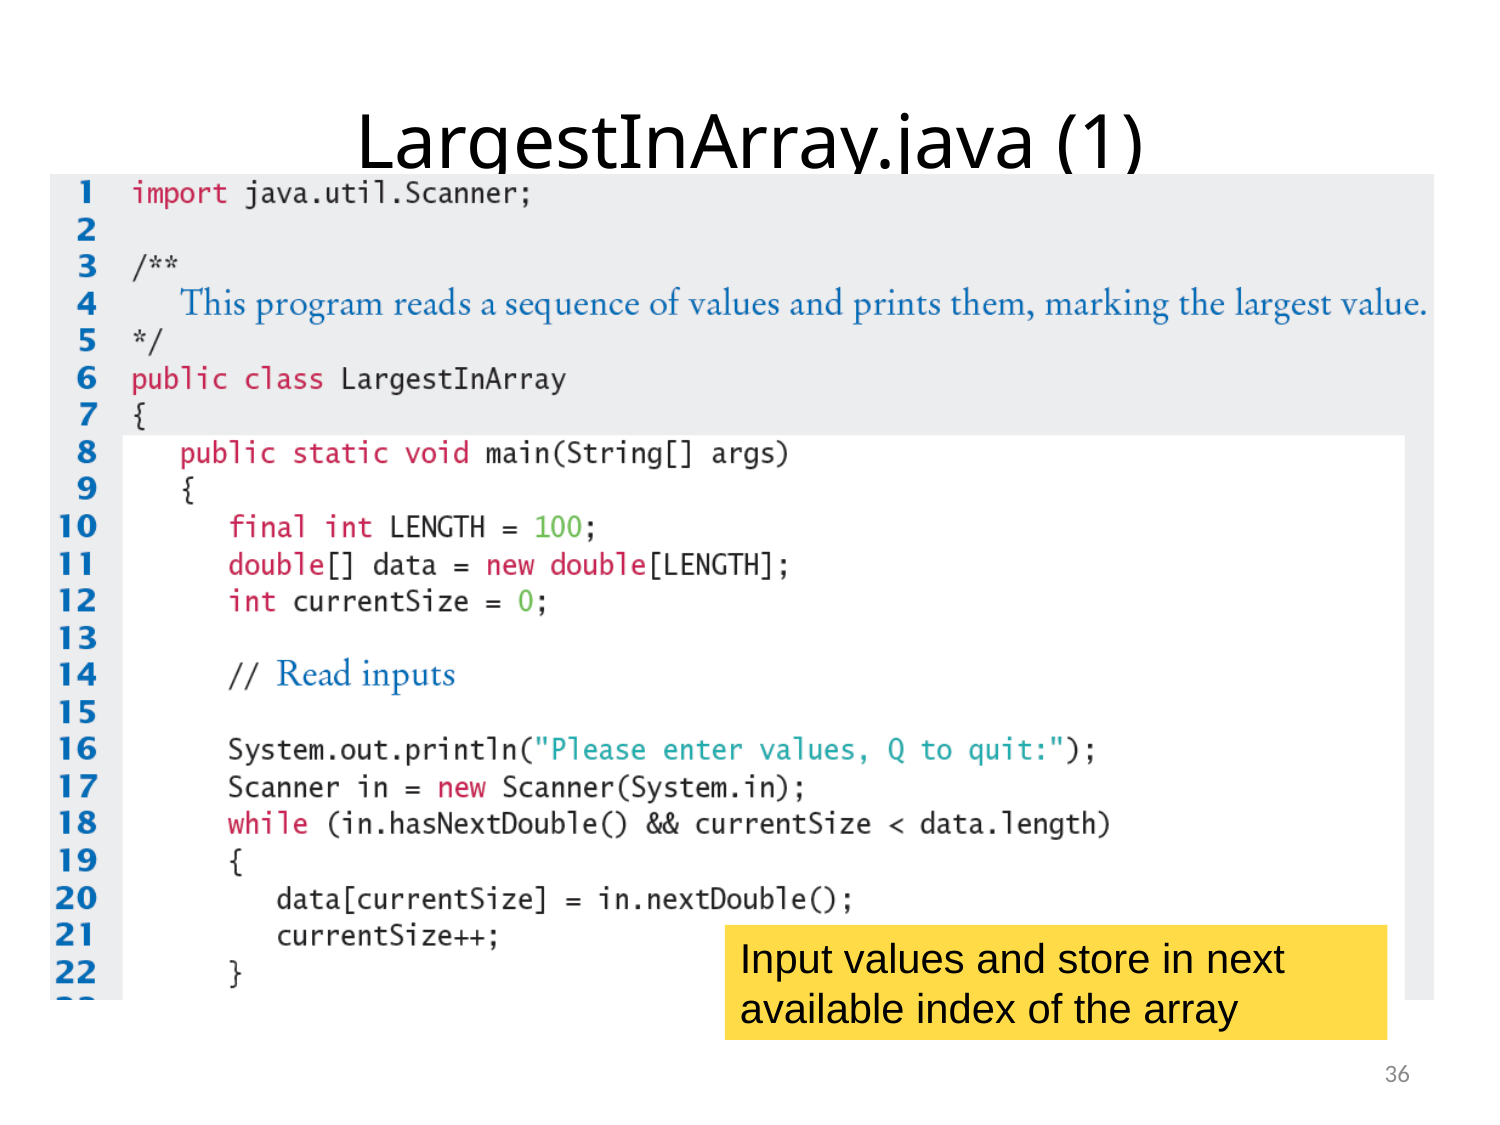

# LargestInArray.java (1)
Input values and store in next available index of the array